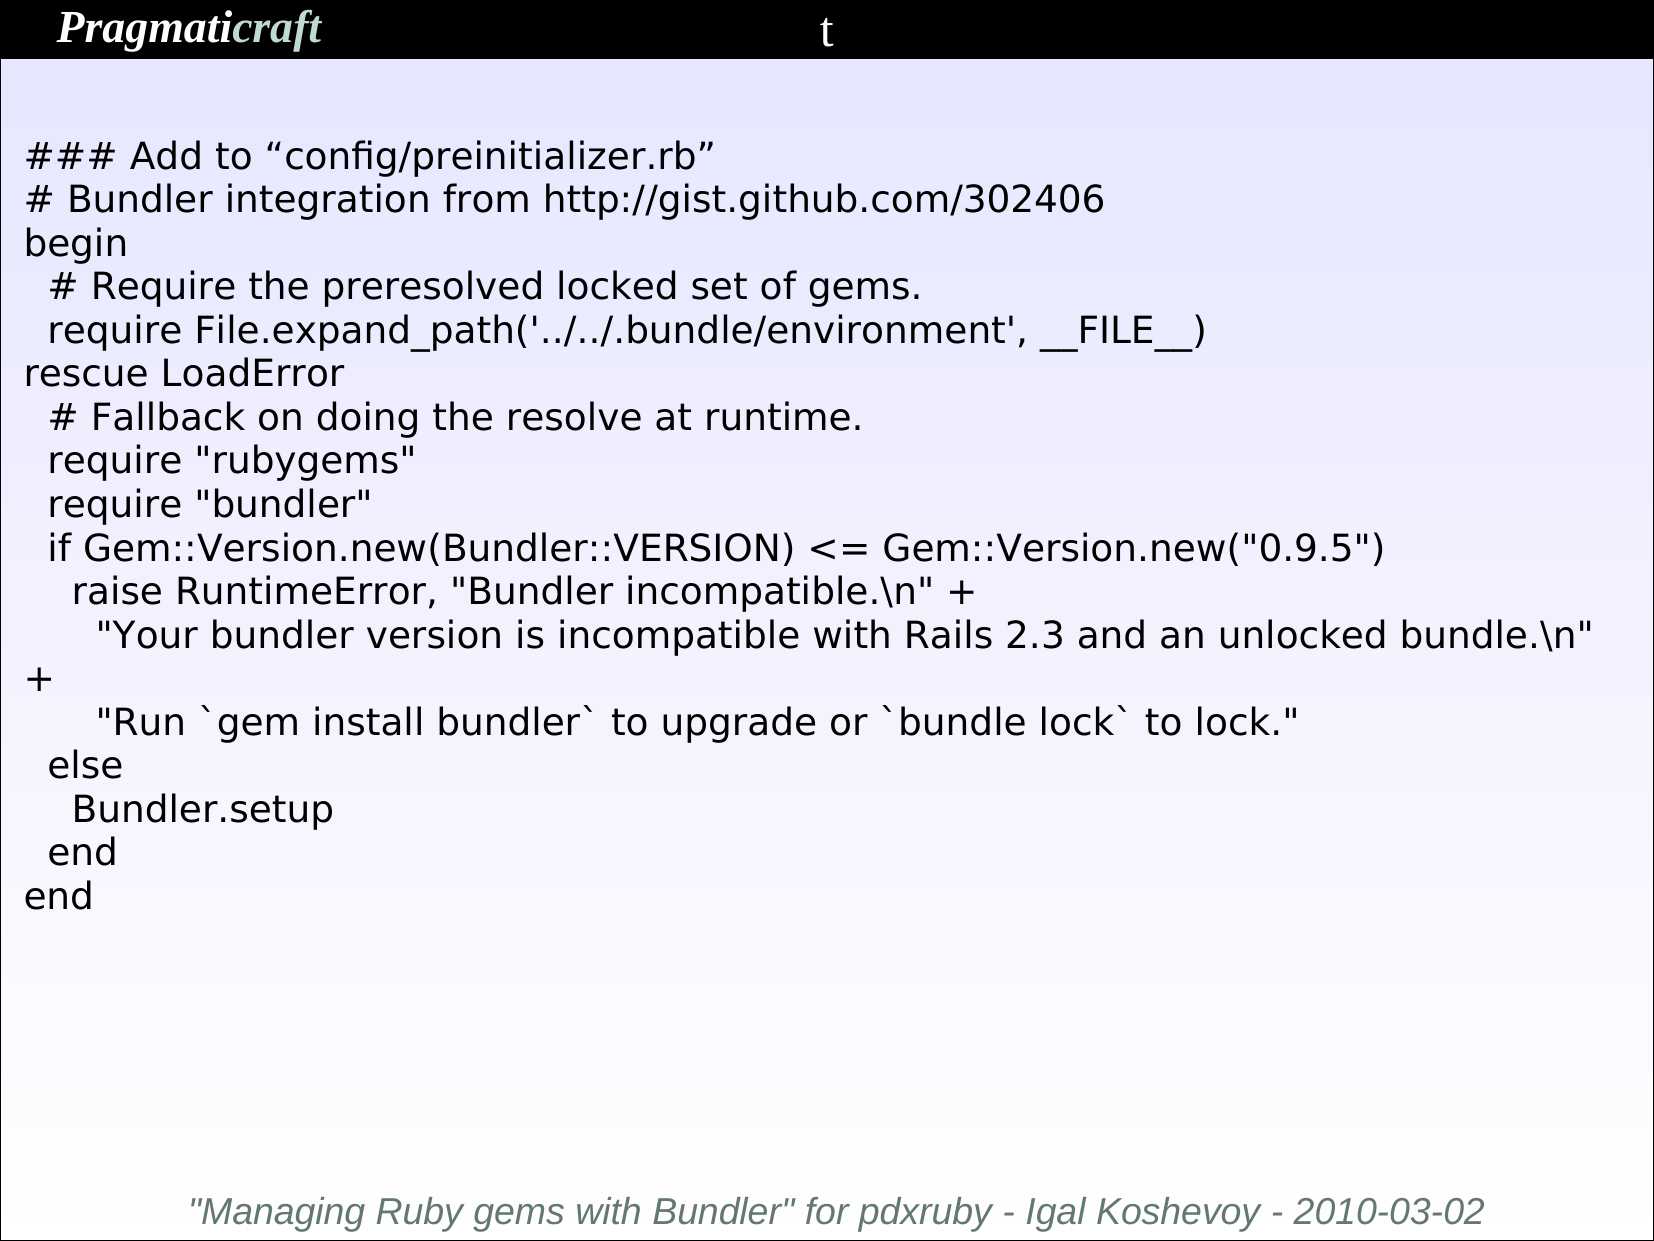

# ### Add to “config/preinitializer.rb”
# Bundler integration from http://gist.github.com/302406
begin
 # Require the preresolved locked set of gems.
 require File.expand_path('../../.bundle/environment', __FILE__)
rescue LoadError
 # Fallback on doing the resolve at runtime.
 require "rubygems"
 require "bundler"
 if Gem::Version.new(Bundler::VERSION) <= Gem::Version.new("0.9.5")
 raise RuntimeError, "Bundler incompatible.\n" +
 "Your bundler version is incompatible with Rails 2.3 and an unlocked bundle.\n" +
 "Run `gem install bundler` to upgrade or `bundle lock` to lock."
 else
 Bundler.setup
 end
end